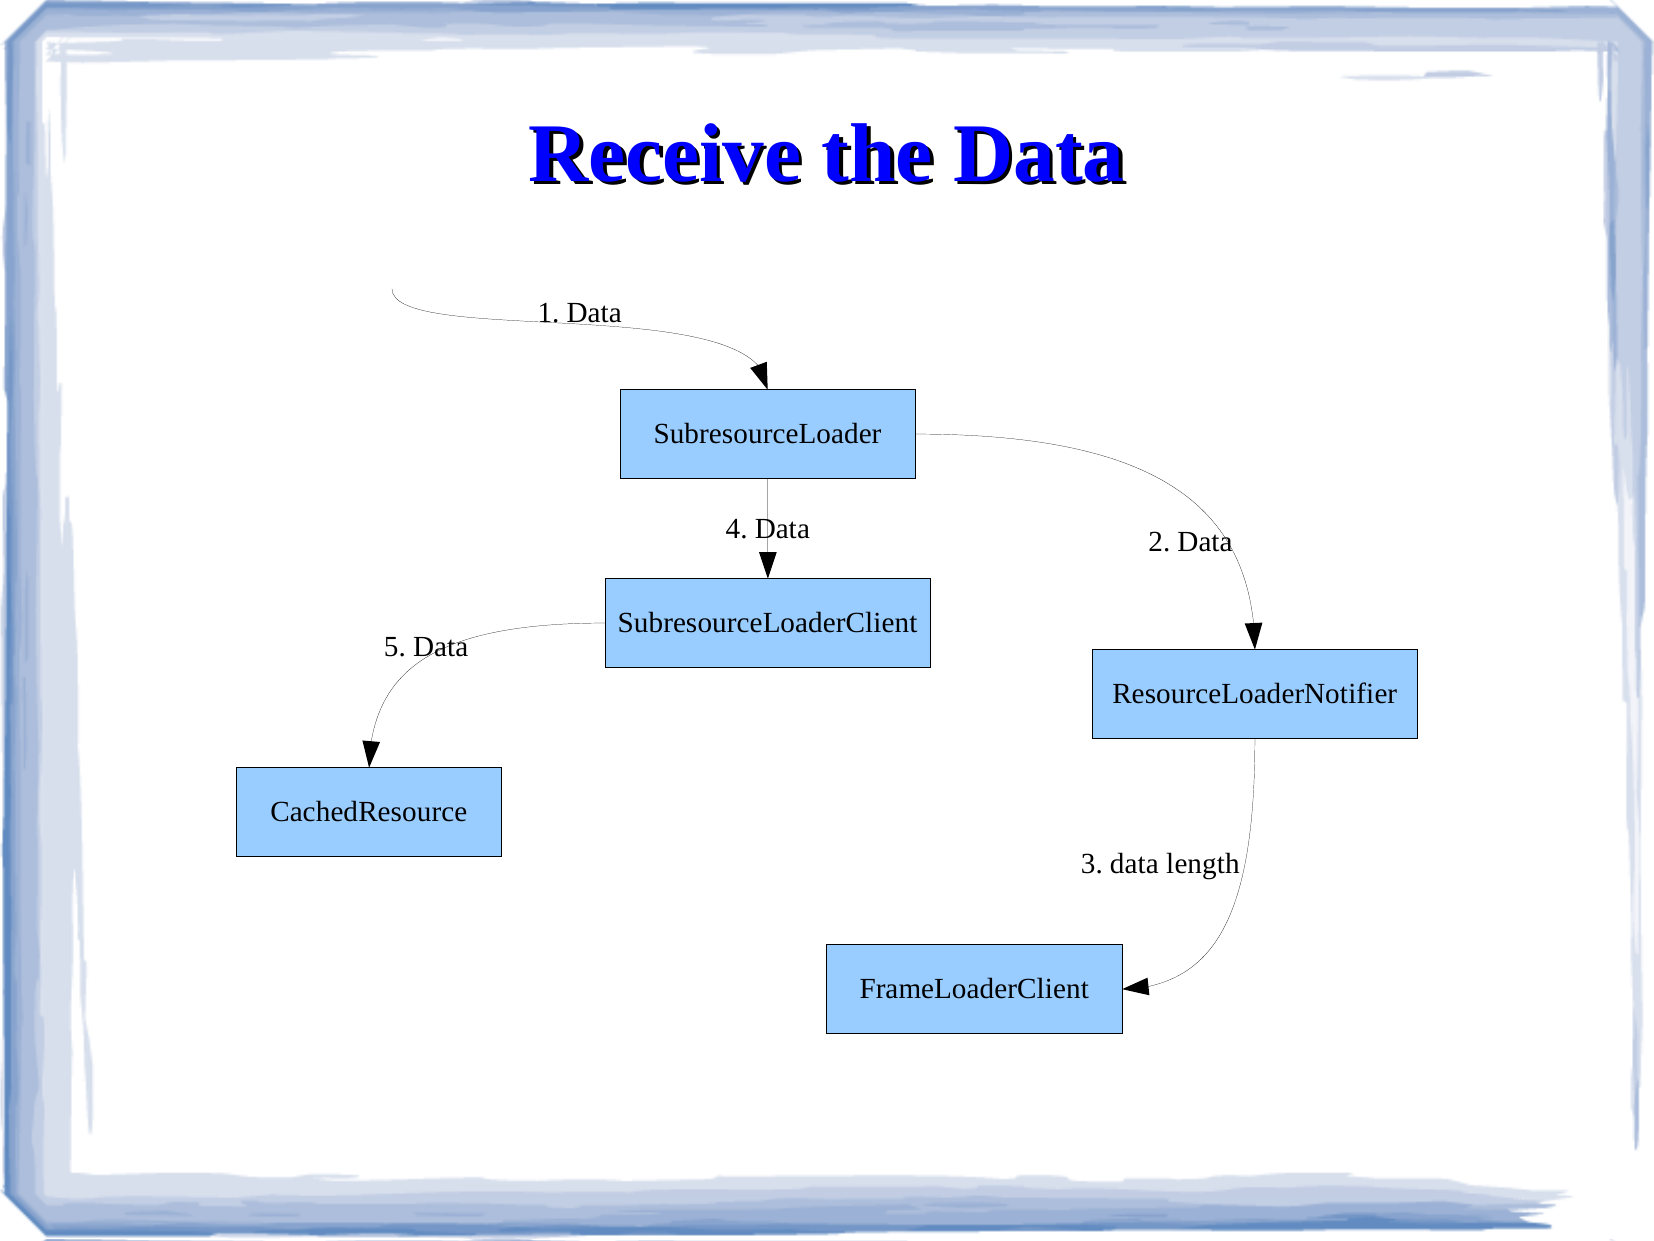

# Receive the Data
SubresourceLoader
SubresourceLoaderClient
ResourceLoaderNotifier
CachedResource
FrameLoaderClient